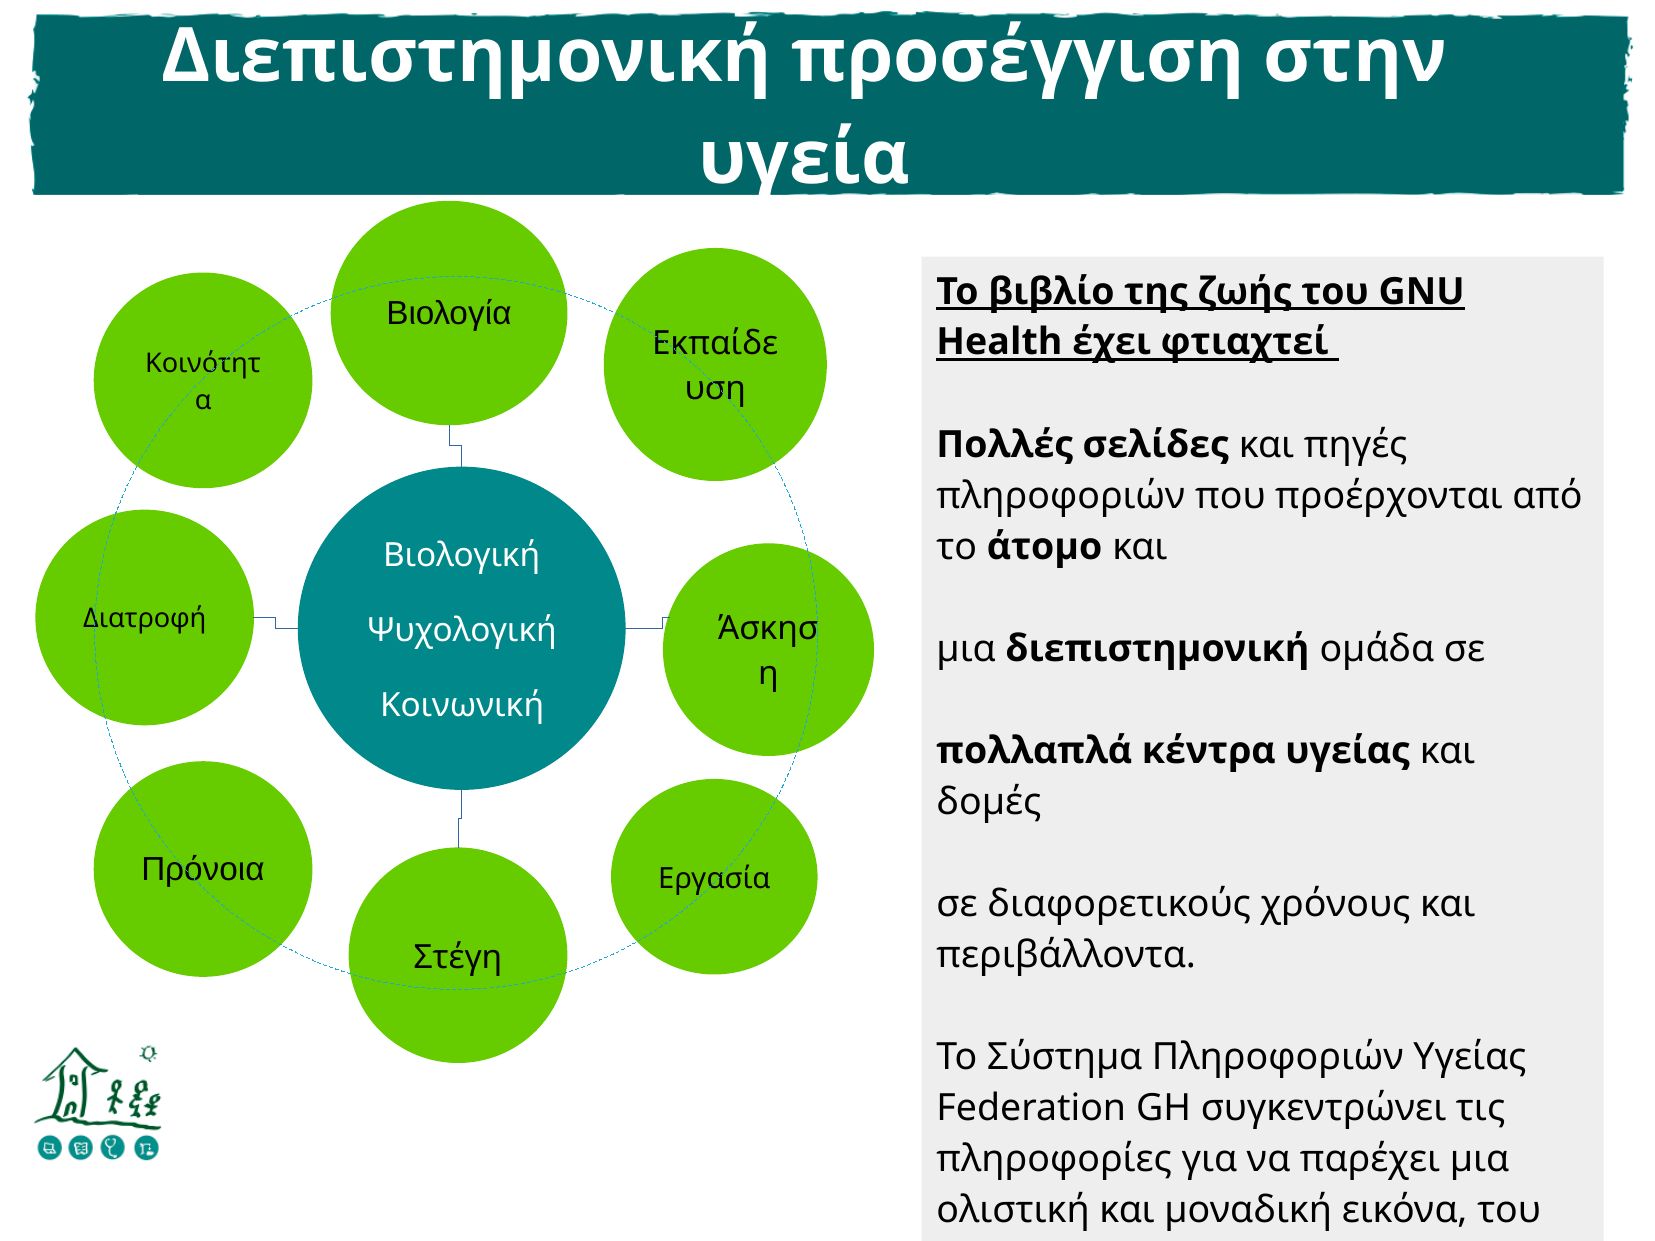

# Διεπιστημονική προσέγγιση στην υγεία
Βιολογία
Εκπαίδευση
Το βιβλίο της ζωής του GNU Health έχει φτιαχτεί
Πολλές σελίδες και πηγές πληροφοριών που προέρχονται από το άτομο και
μια διεπιστημονική ομάδα σε
πολλαπλά κέντρα υγείας και δομές
σε διαφορετικούς χρόνους και περιβάλλοντα.
Το Σύστημα Πληροφοριών Υγείας Federation GH συγκεντρώνει τις πληροφορίες για να παρέχει μια ολιστική και μοναδική εικόνα, του ιατρικού ιστορικού και της κατάστασής του ατόμου
Κοινότητα
Βιολογική
Ψυχολογική
Κοινωνική
Διατροφή
Άσκηση
Πρόνοια
Εργασία
Στέγη